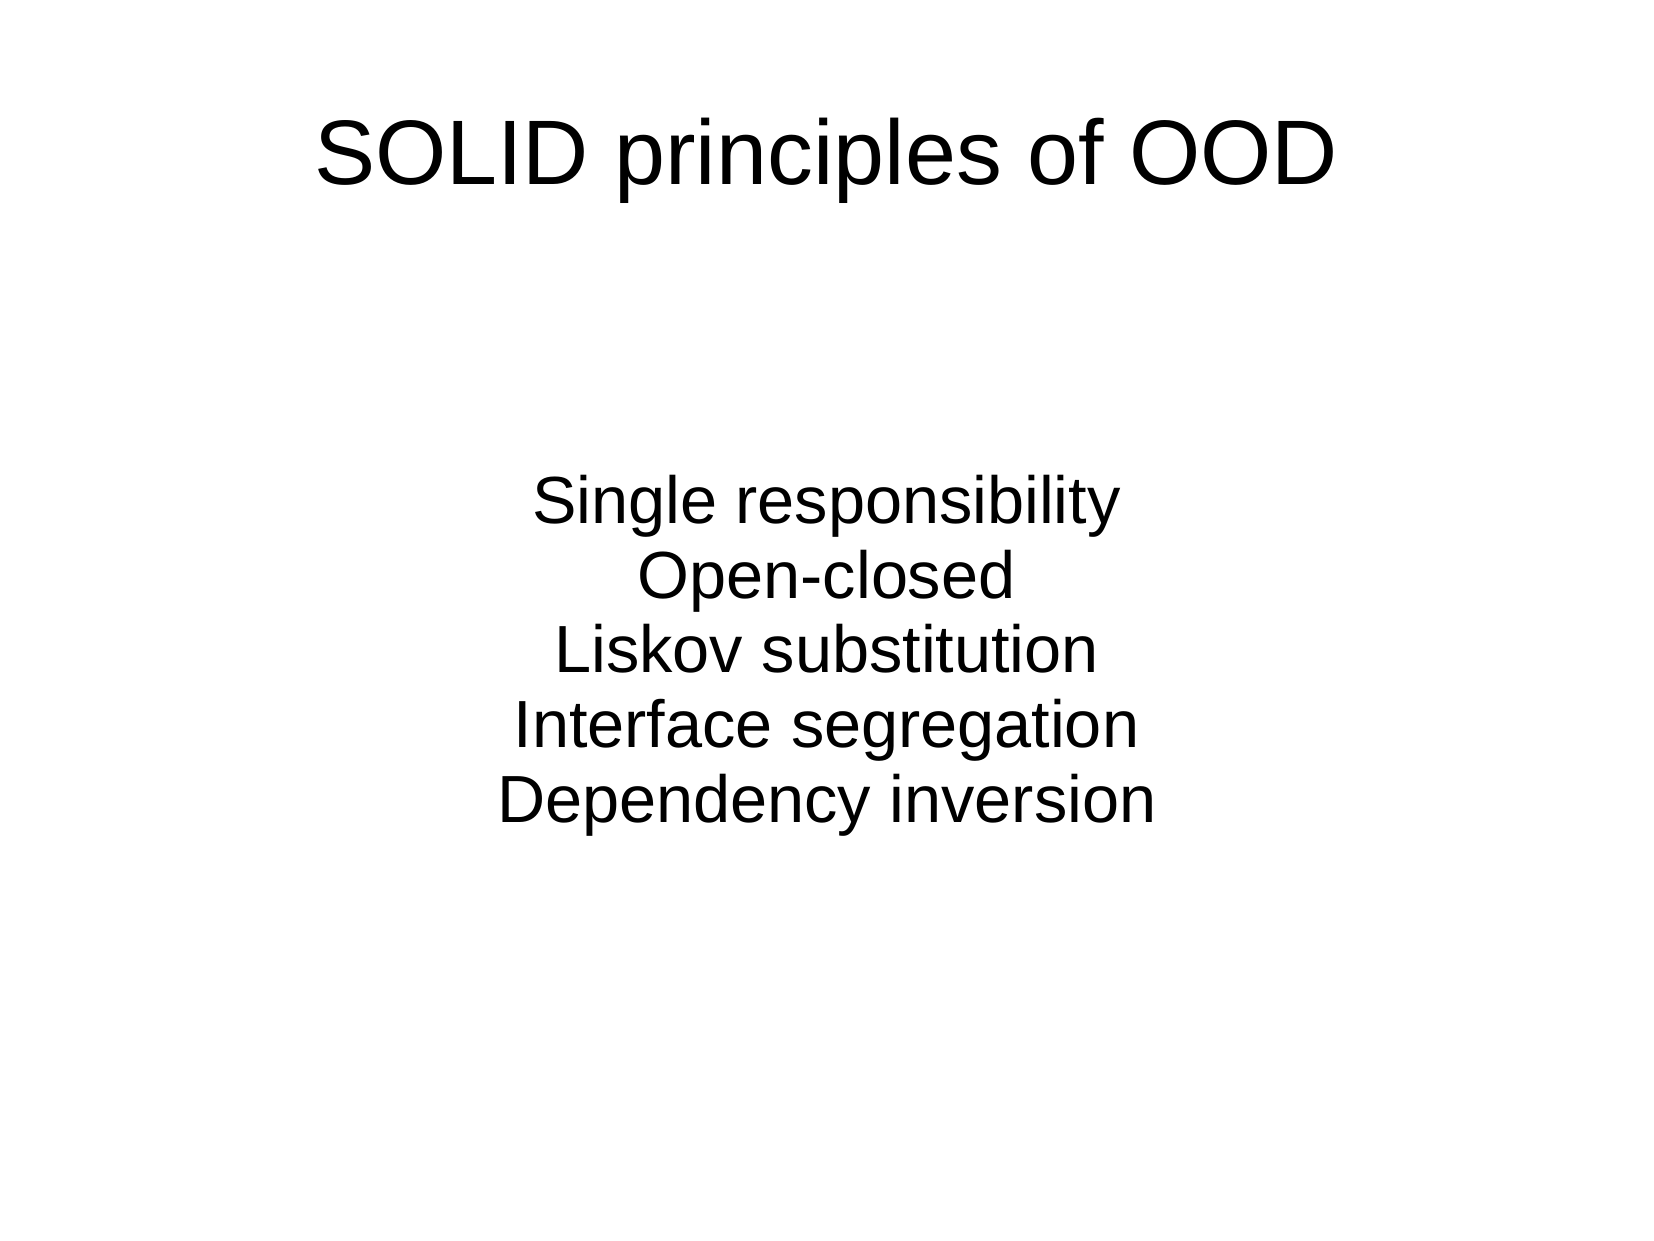

# SOLID principles of OOD
Single responsibility
Open-closed
Liskov substitution
Interface segregation
Dependency inversion